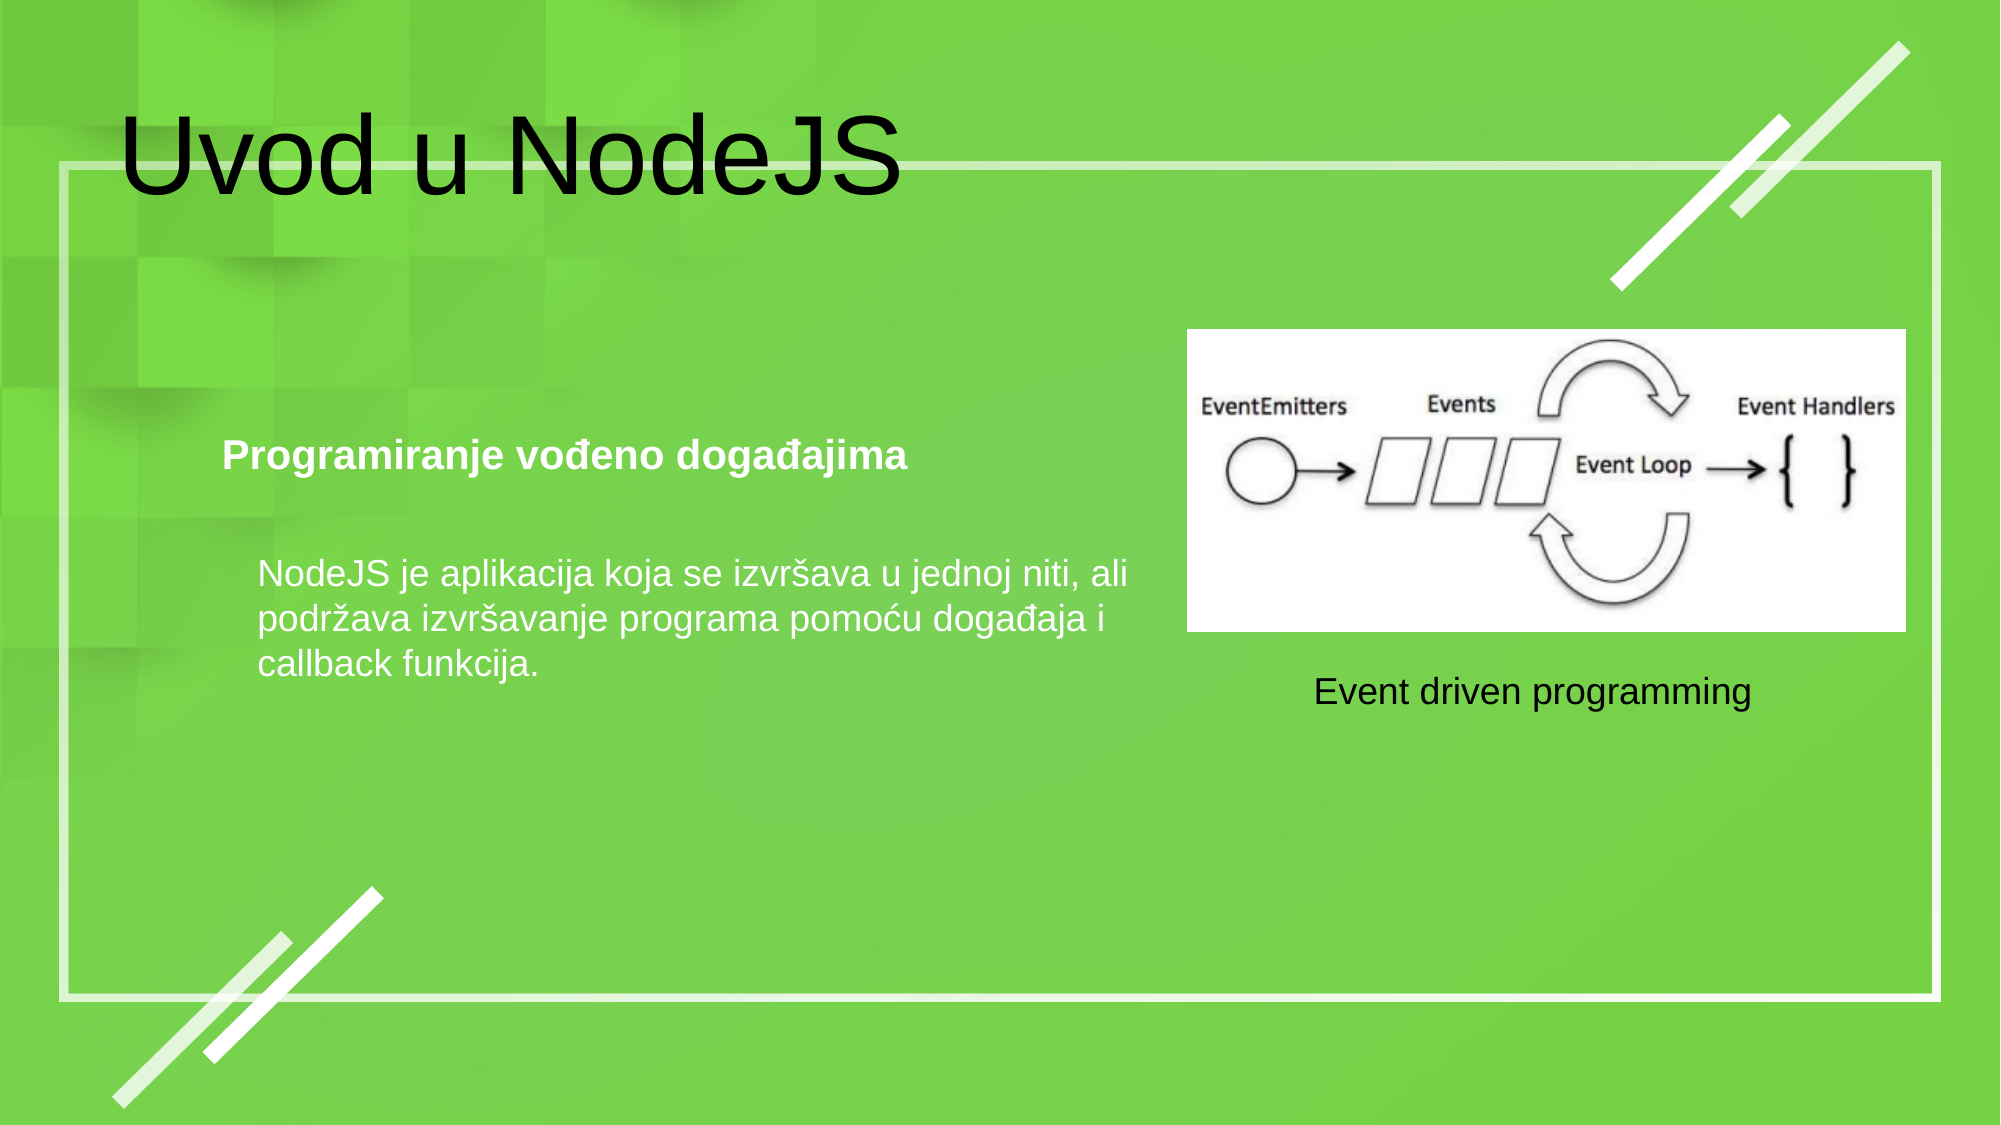

Uvod u NodeJS
Programiranje vođeno događajima
NodeJS je aplikacija koja se izvršava u jednoj niti, ali podržava izvršavanje programa pomoću događaja i callback funkcija.
Event driven programming